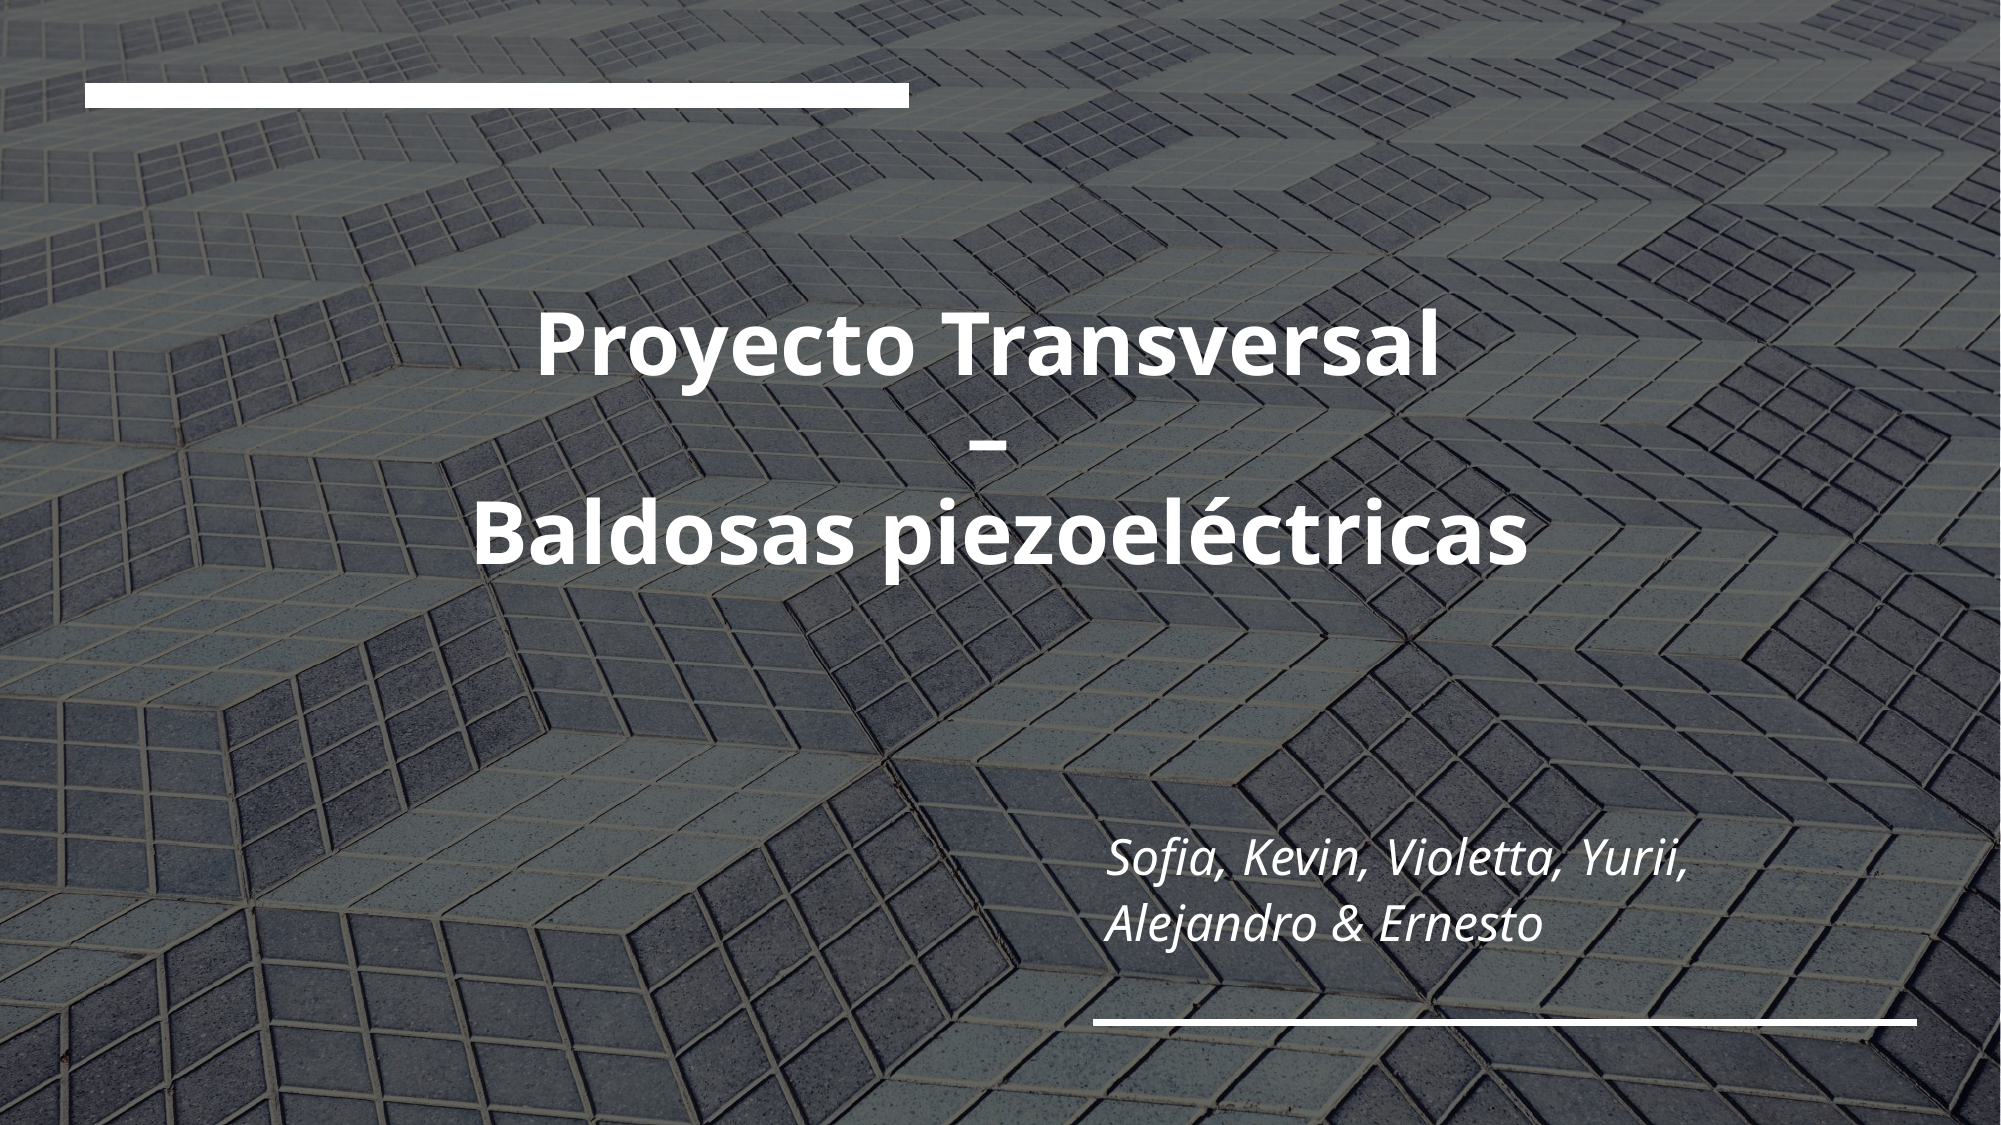

# Proyecto Transversal – Baldosas piezoeléctricas
Sofia, Kevin, Violetta, Yurii, Alejandro & Ernesto